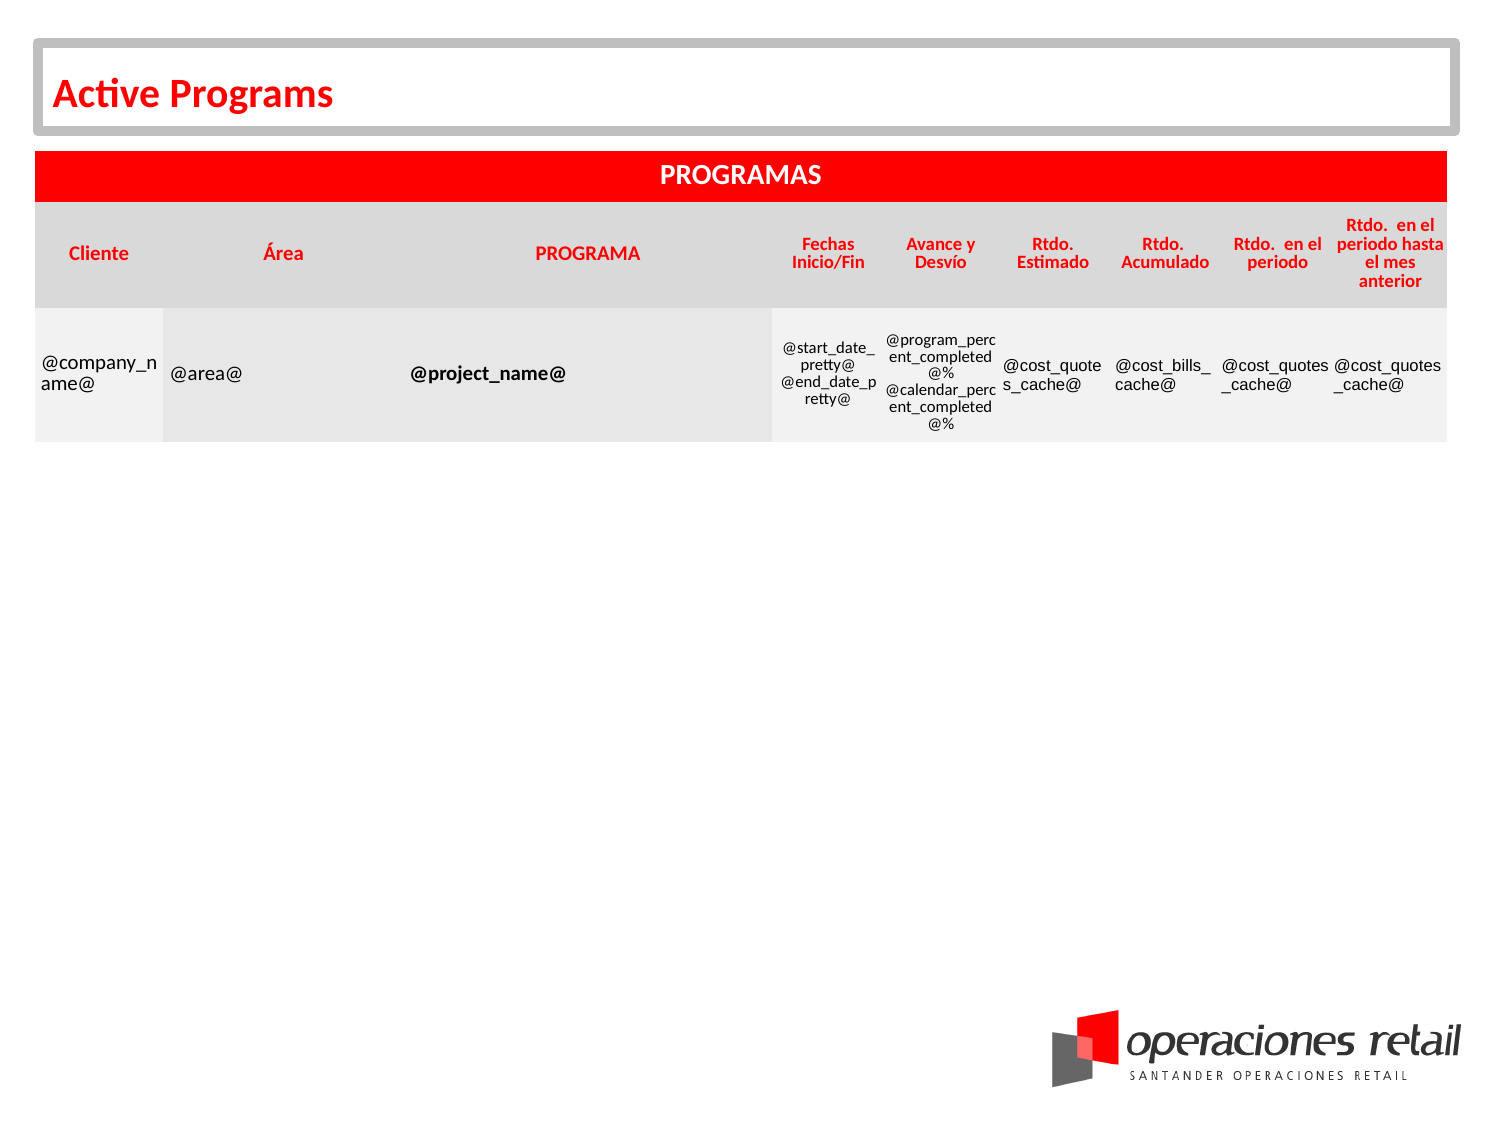

Active Programs
| PROGRAMAS | | | | | | | | |
| --- | --- | --- | --- | --- | --- | --- | --- | --- |
| Cliente | Área | PROGRAMA | Fechas Inicio/Fin | Avance y Desvío | Rtdo. Estimado | Rtdo. Acumulado | Rtdo. en el periodo | Rtdo. en el periodo hasta el mes anterior |
| @company\_name@ | @area@ | @project\_name@ | @start\_date\_pretty@ @end\_date\_pretty@ | @program\_percent\_completed@% @calendar\_percent\_completed@% | @cost\_quotes\_cache@ | @cost\_bills\_cache@ | @cost\_quotes\_cache@ | @cost\_quotes\_cache@ |